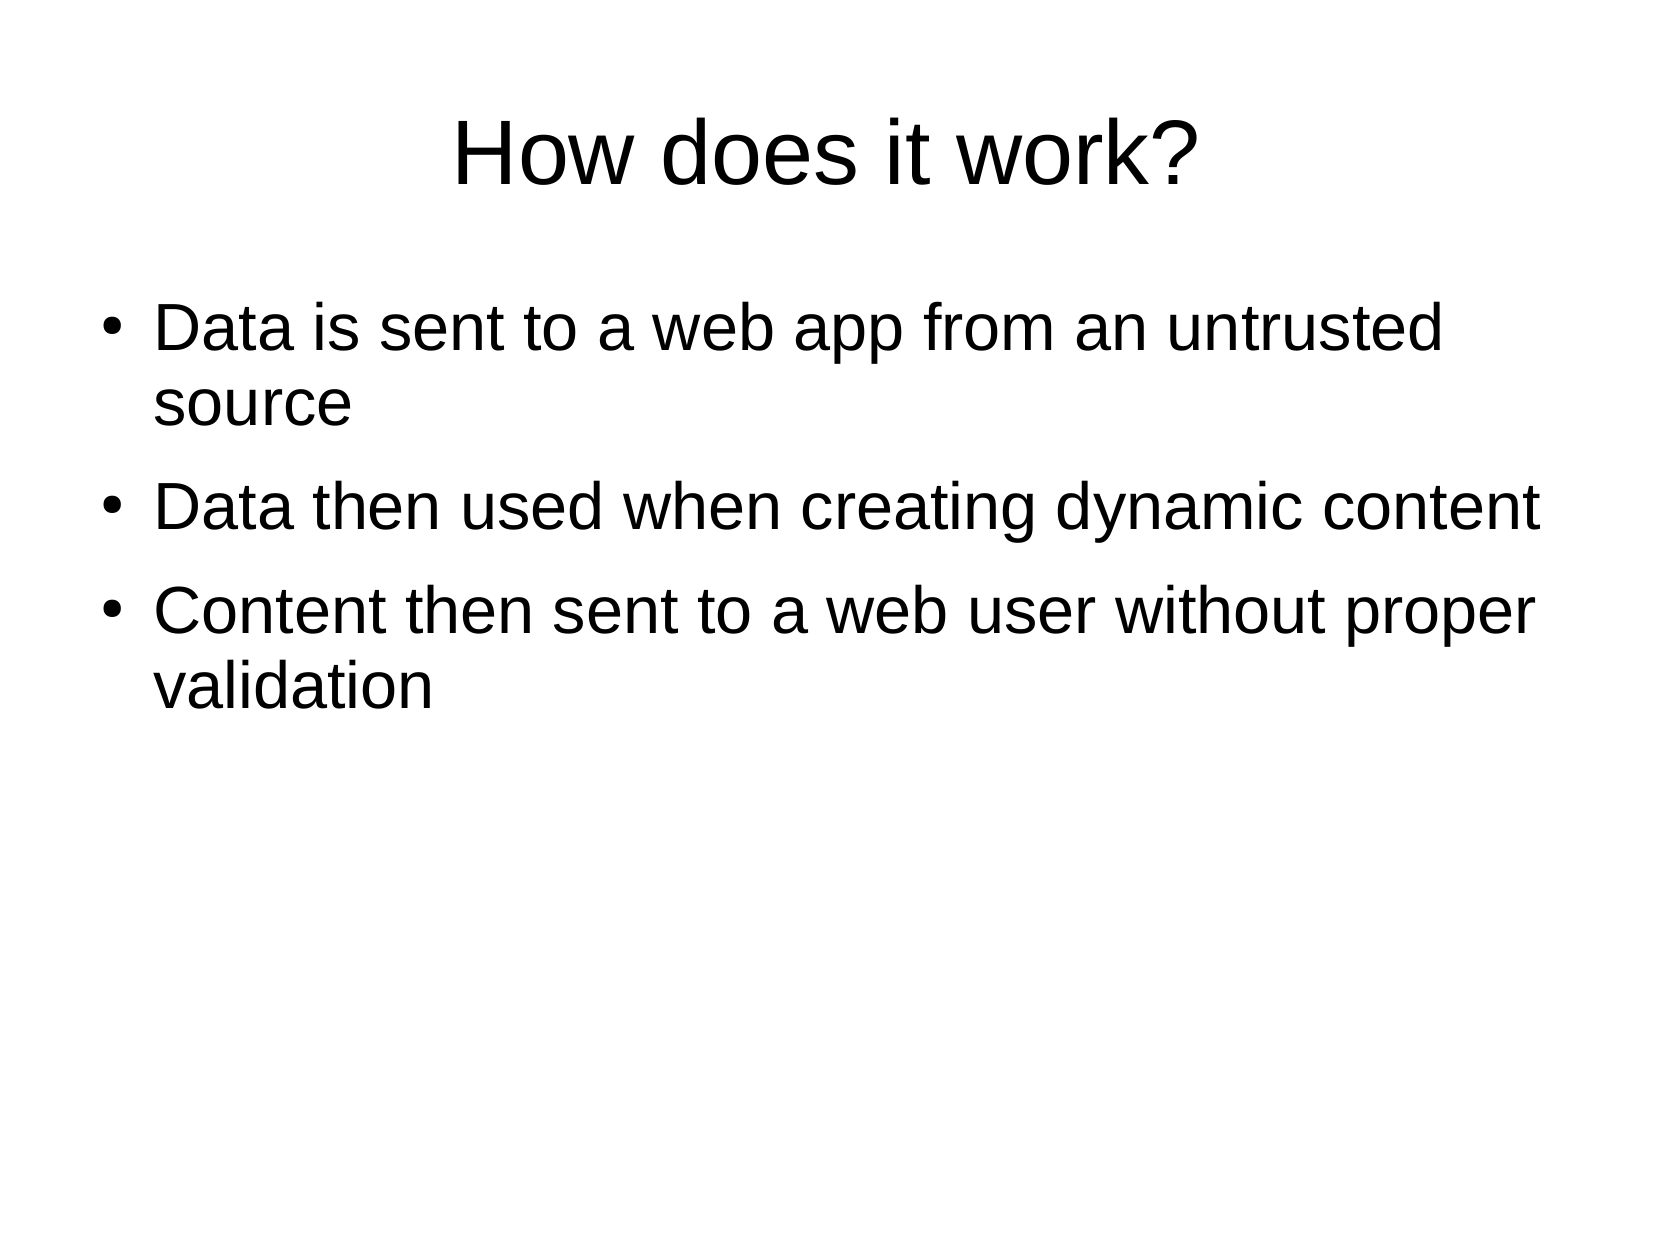

# How does it work?
Data is sent to a web app from an untrusted source
Data then used when creating dynamic content
Content then sent to a web user without proper validation